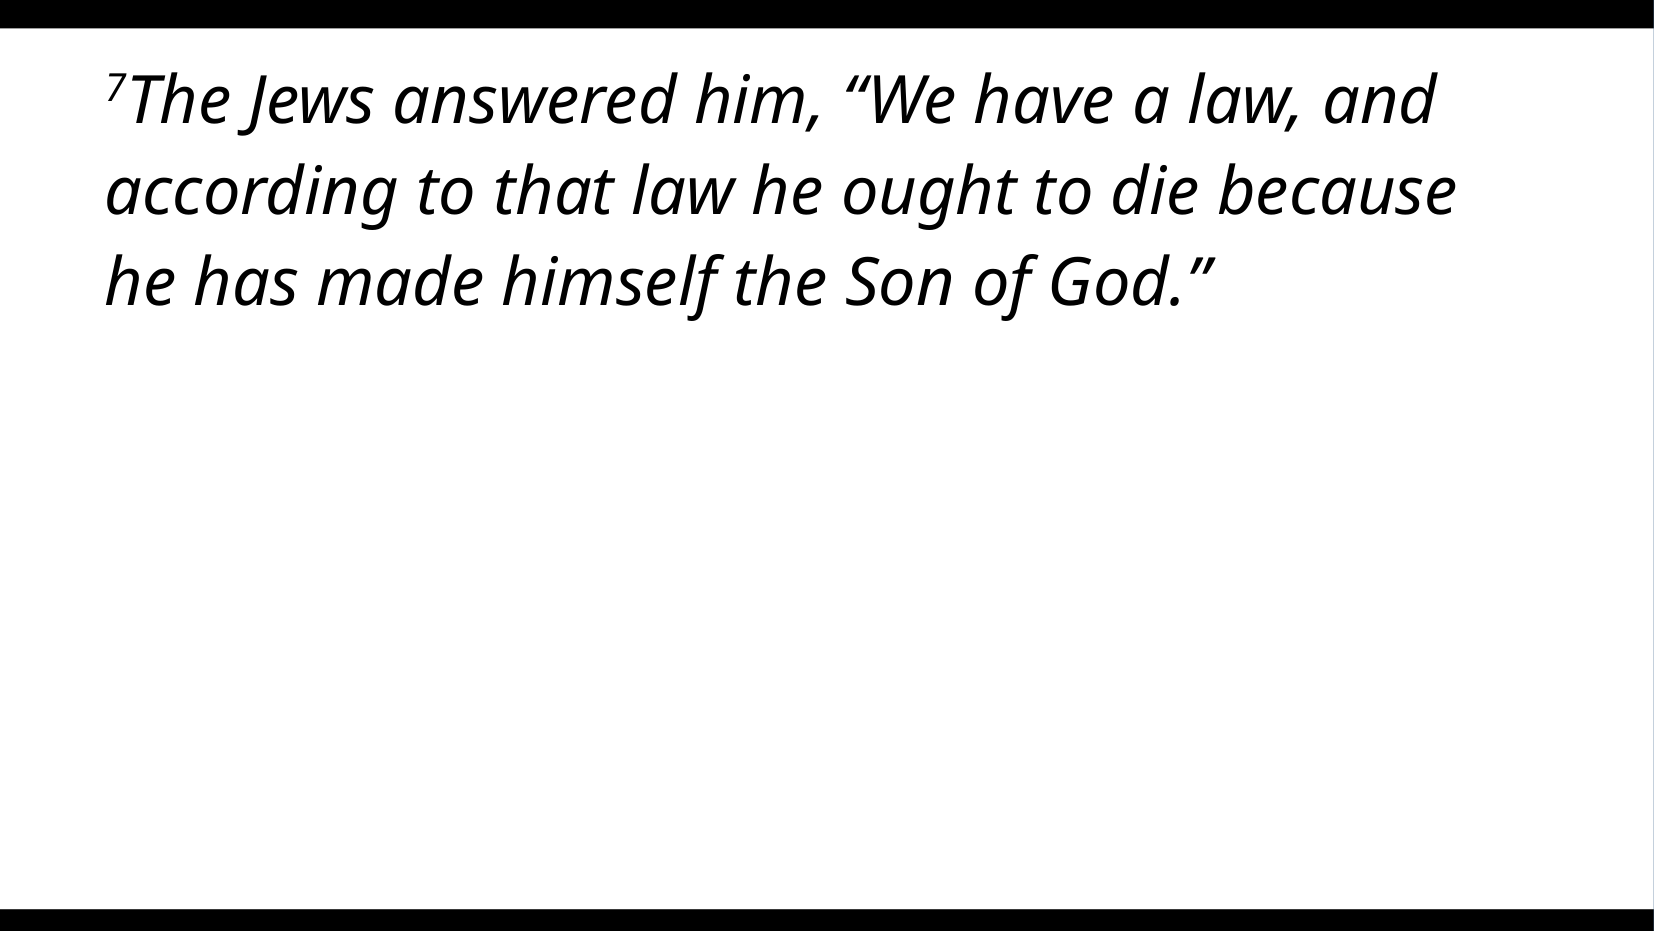

7The Jews answered him, “We have a law, and according to that law he ought to die because he has made himself the Son of God.”